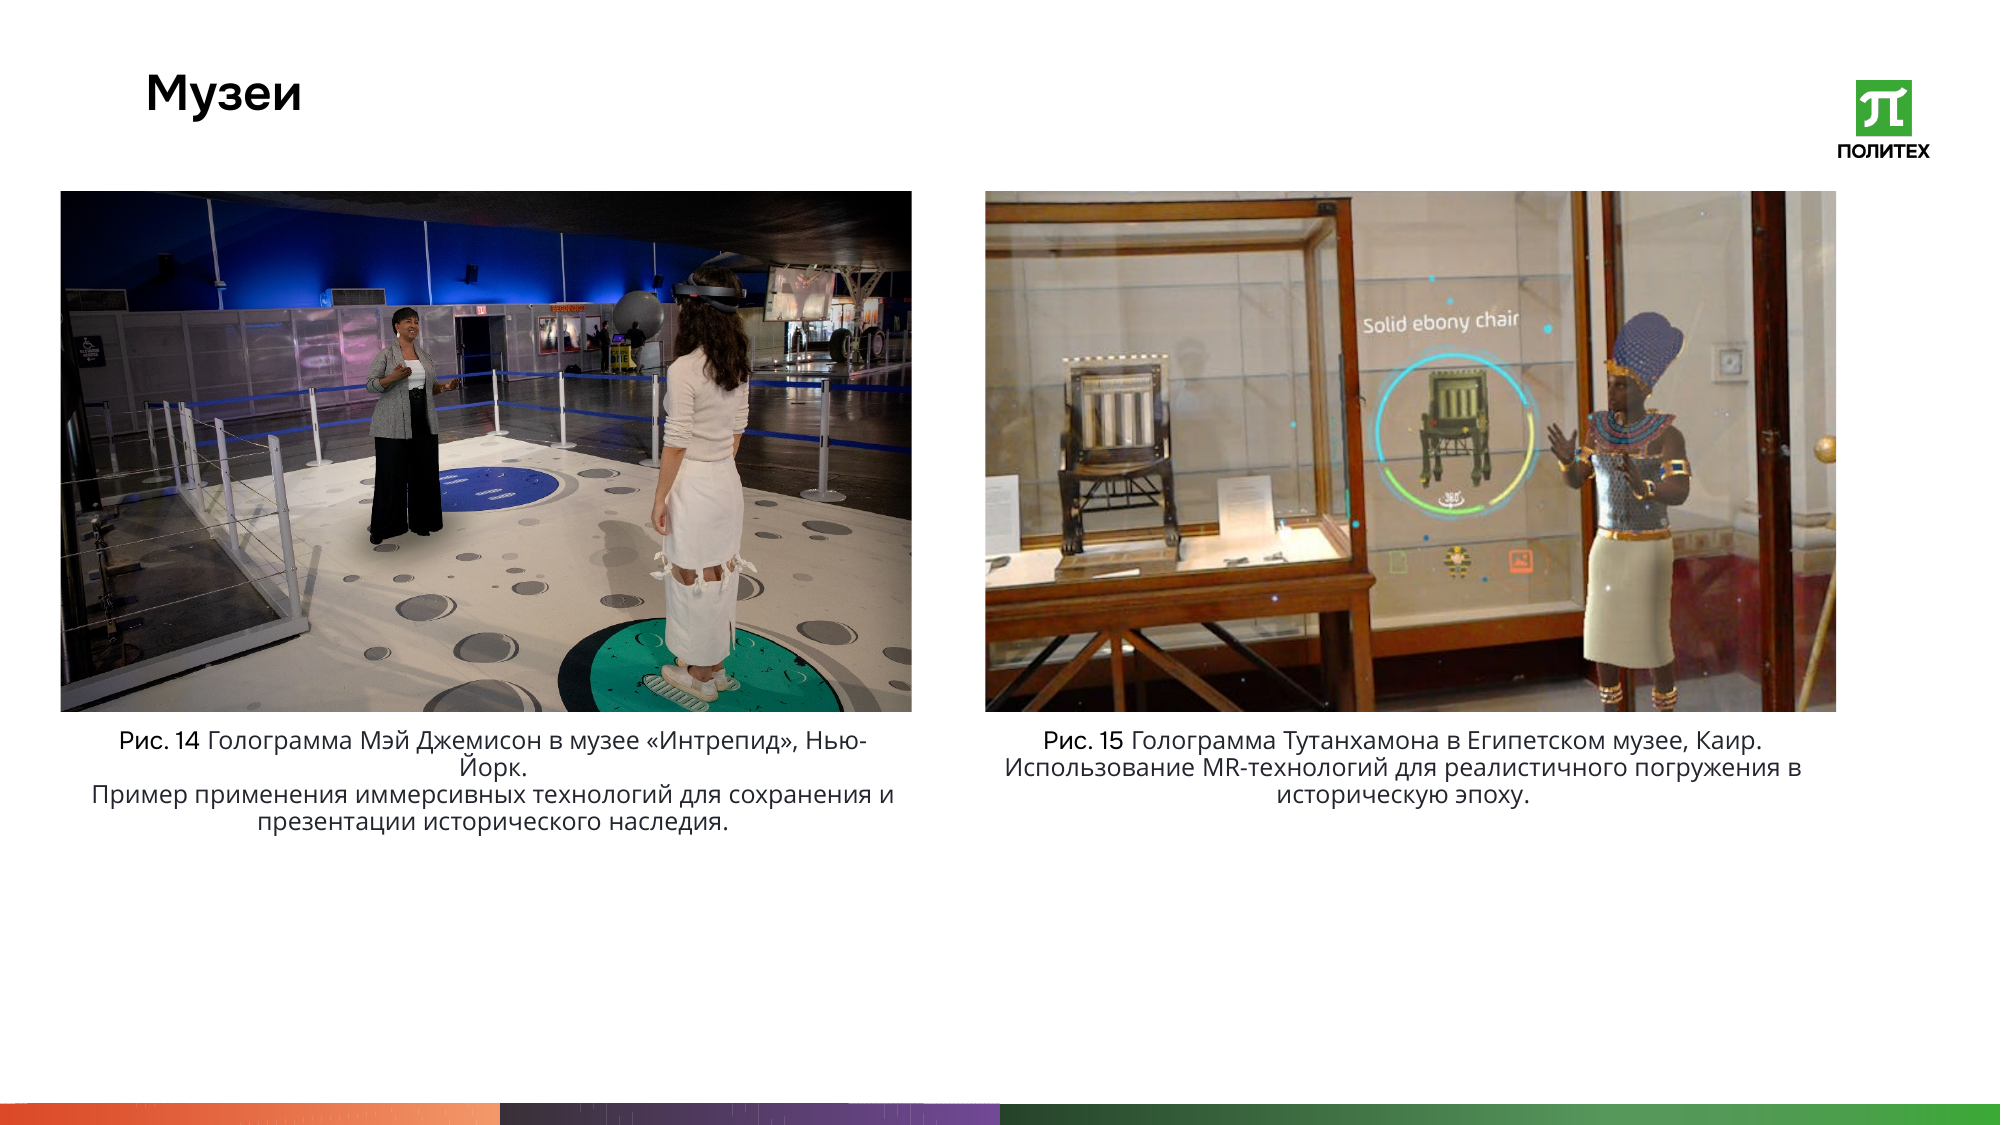

# Музеи
Рис. 14 Голограмма Мэй Джемисон в музее «Интрепид», Нью-Йорк.
Пример применения иммерсивных технологий для сохранения и презентации исторического наследия.
Рис. 15 Голограмма Тутанхамона в Египетском музее, Каир.
Использование MR-технологий для реалистичного погружения в историческую эпоху.